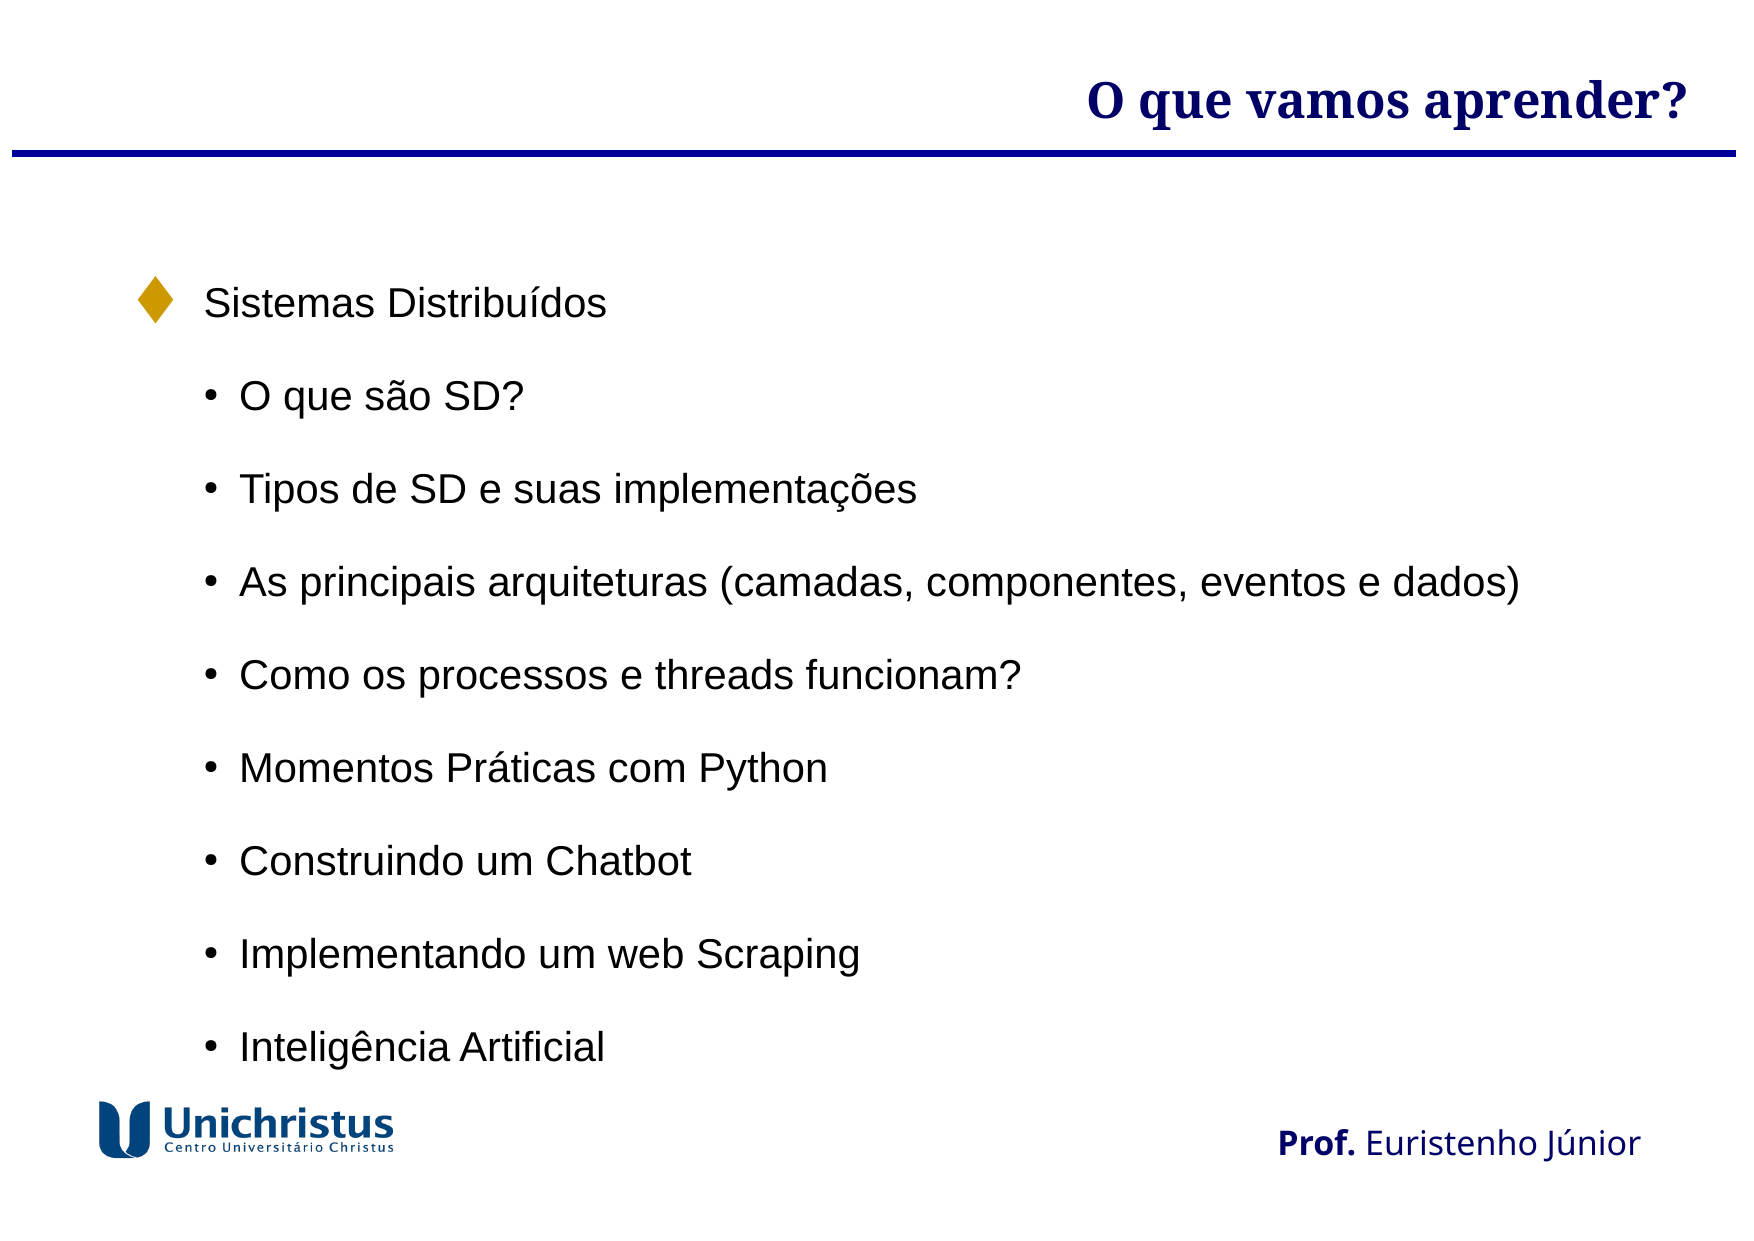

O que vamos aprender?
Sistemas Distribuídos
O que são SD?
Tipos de SD e suas implementações
As principais arquiteturas (camadas, componentes, eventos e dados)
Como os processos e threads funcionam?
Momentos Práticas com Python
Construindo um Chatbot
Implementando um web Scraping
Inteligência Artificial
Prof. Euristenho Júnior